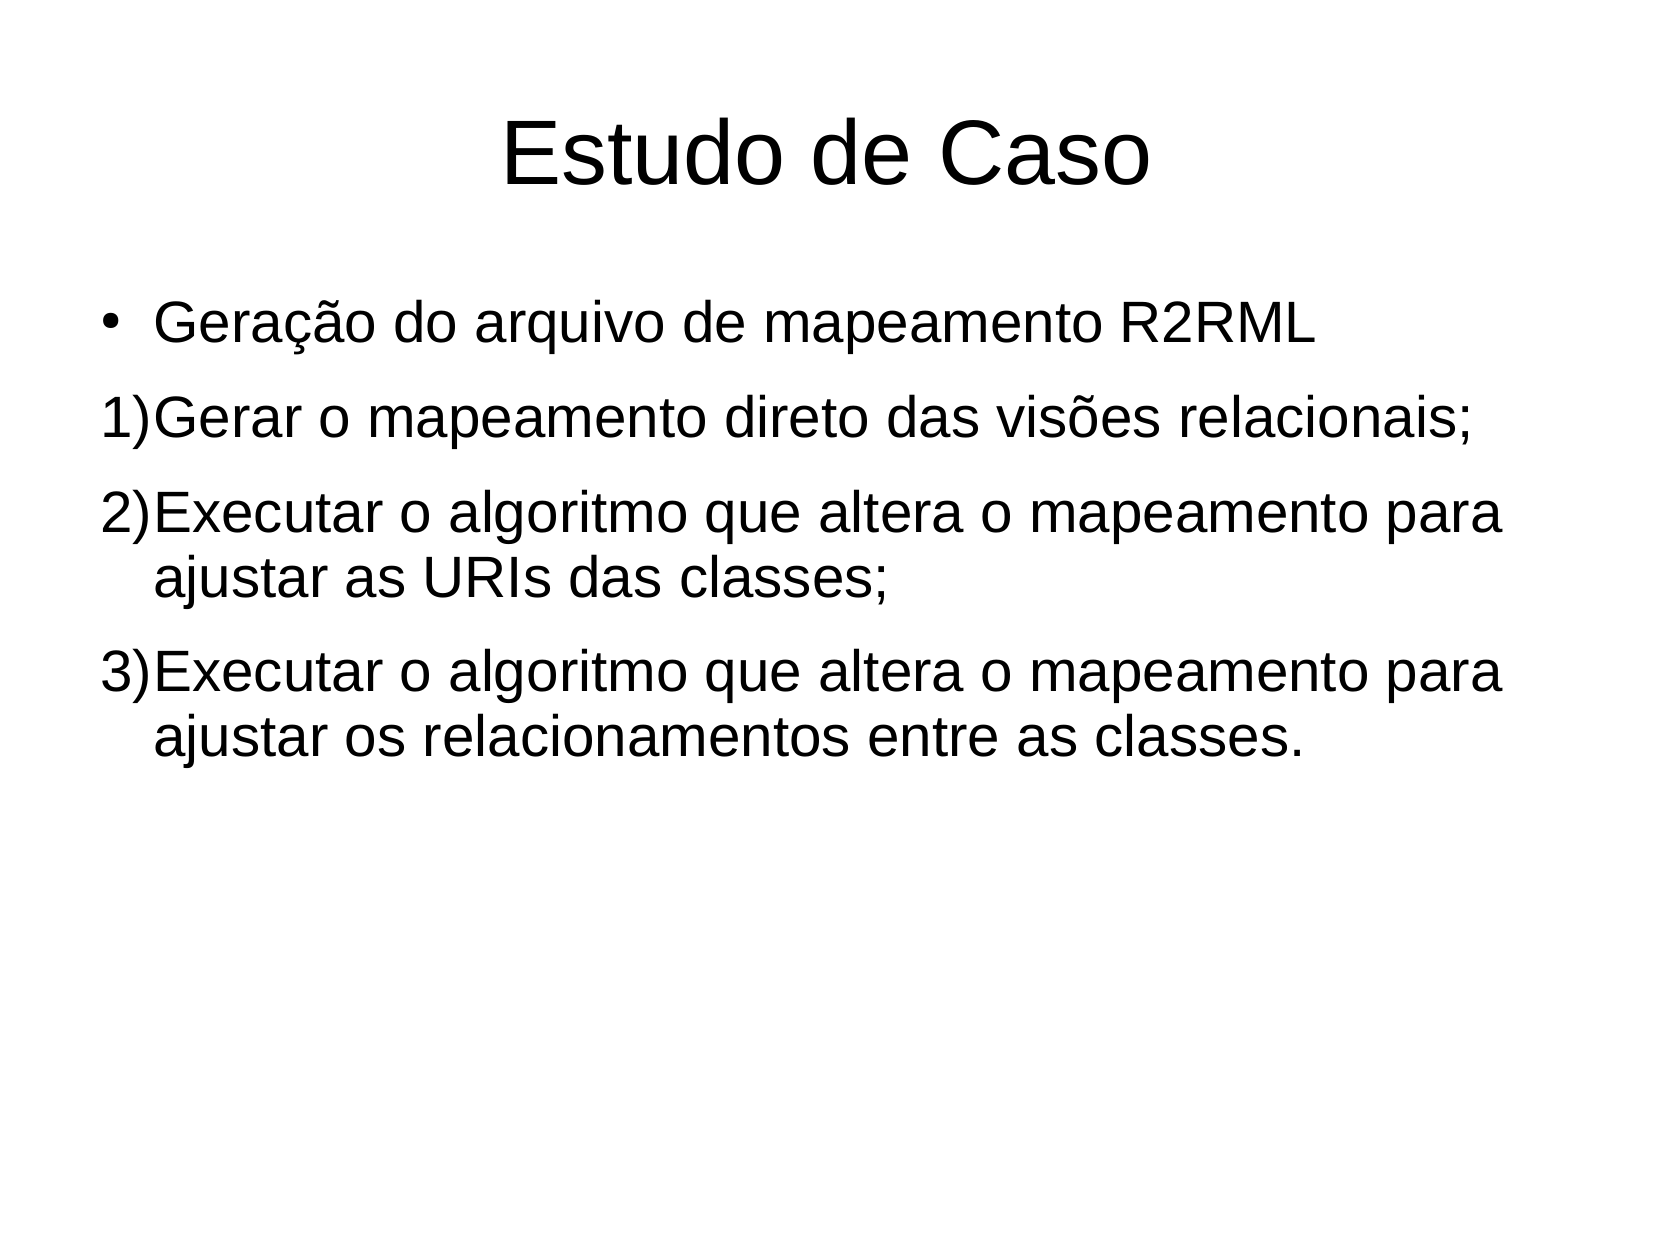

# Estudo de Caso
Geração do arquivo de mapeamento R2RML
Gerar o mapeamento direto das visões relacionais;
Executar o algoritmo que altera o mapeamento para ajustar as URIs das classes;
Executar o algoritmo que altera o mapeamento para ajustar os relacionamentos entre as classes.